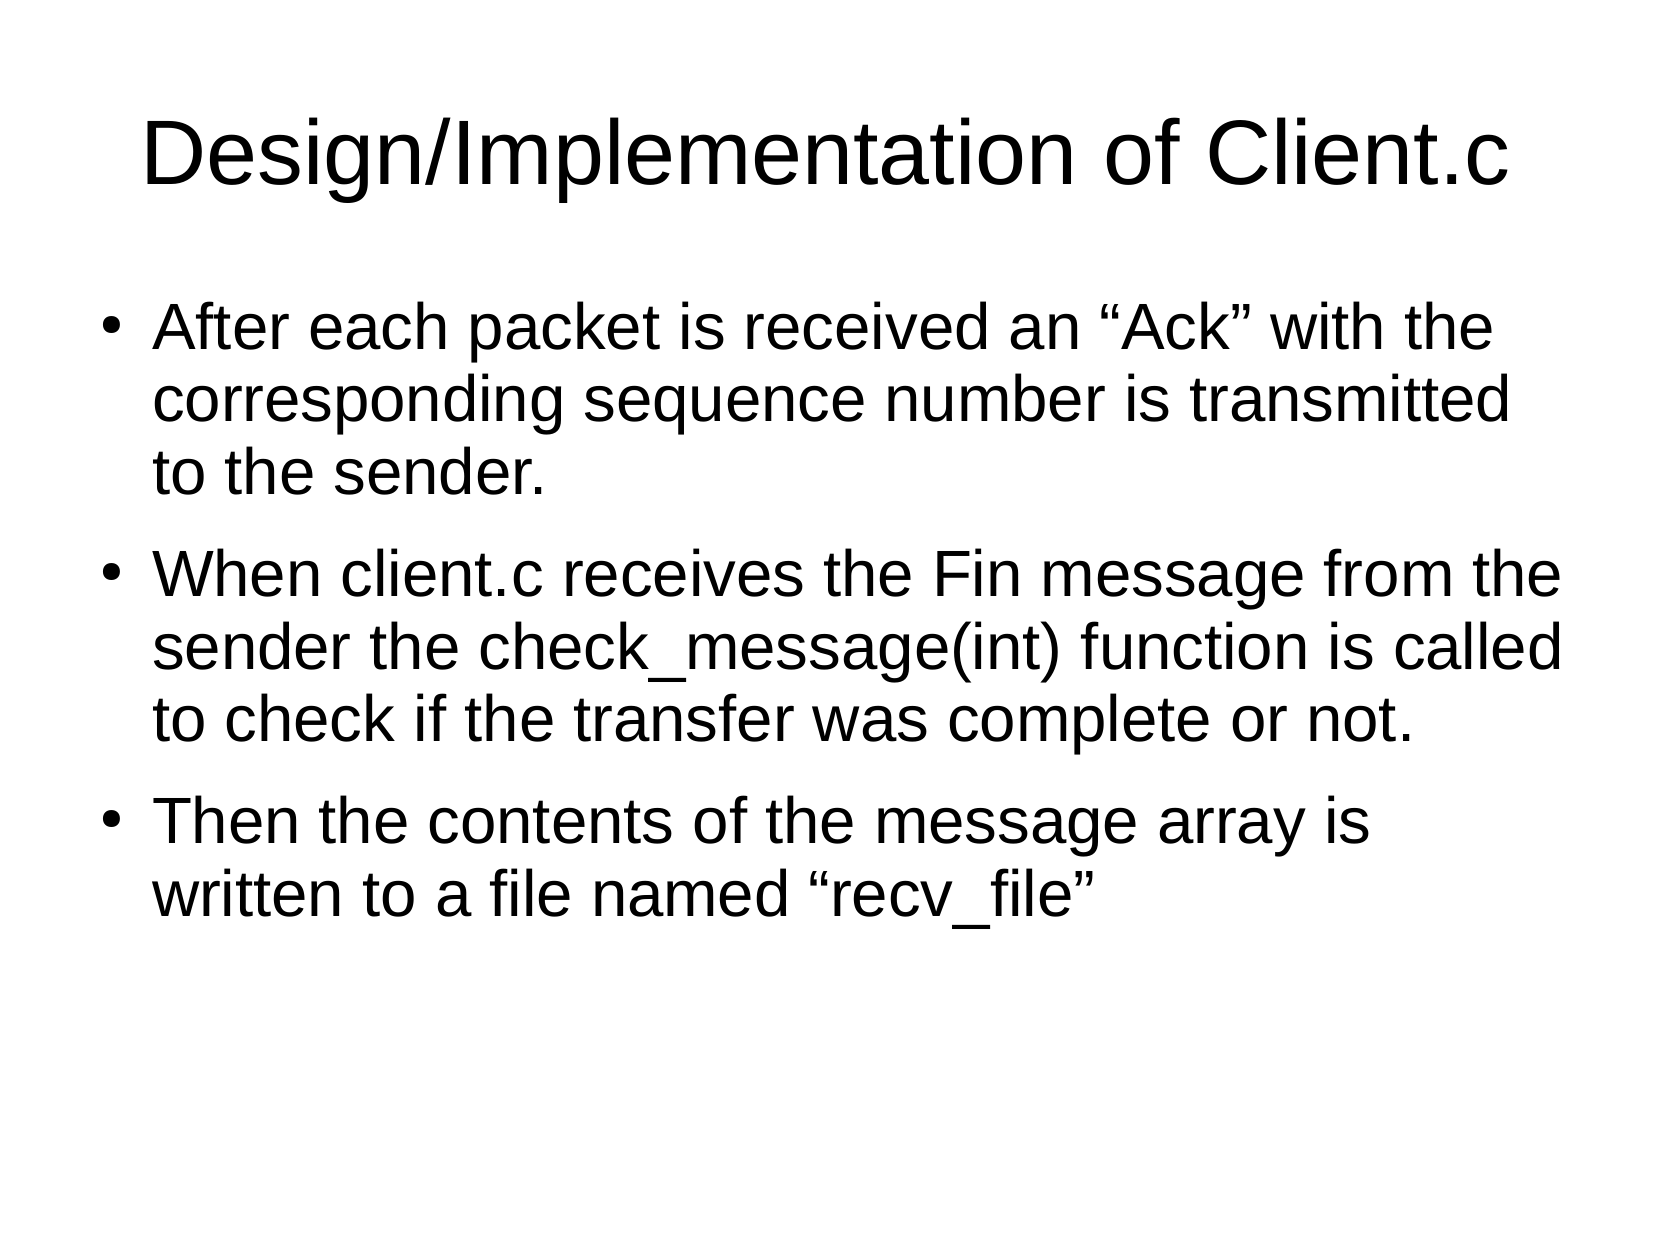

# Design/Implementation of Client.c
After each packet is received an “Ack” with the corresponding sequence number is transmitted to the sender.
When client.c receives the Fin message from the sender the check_message(int) function is called to check if the transfer was complete or not.
Then the contents of the message array is written to a file named “recv_file”